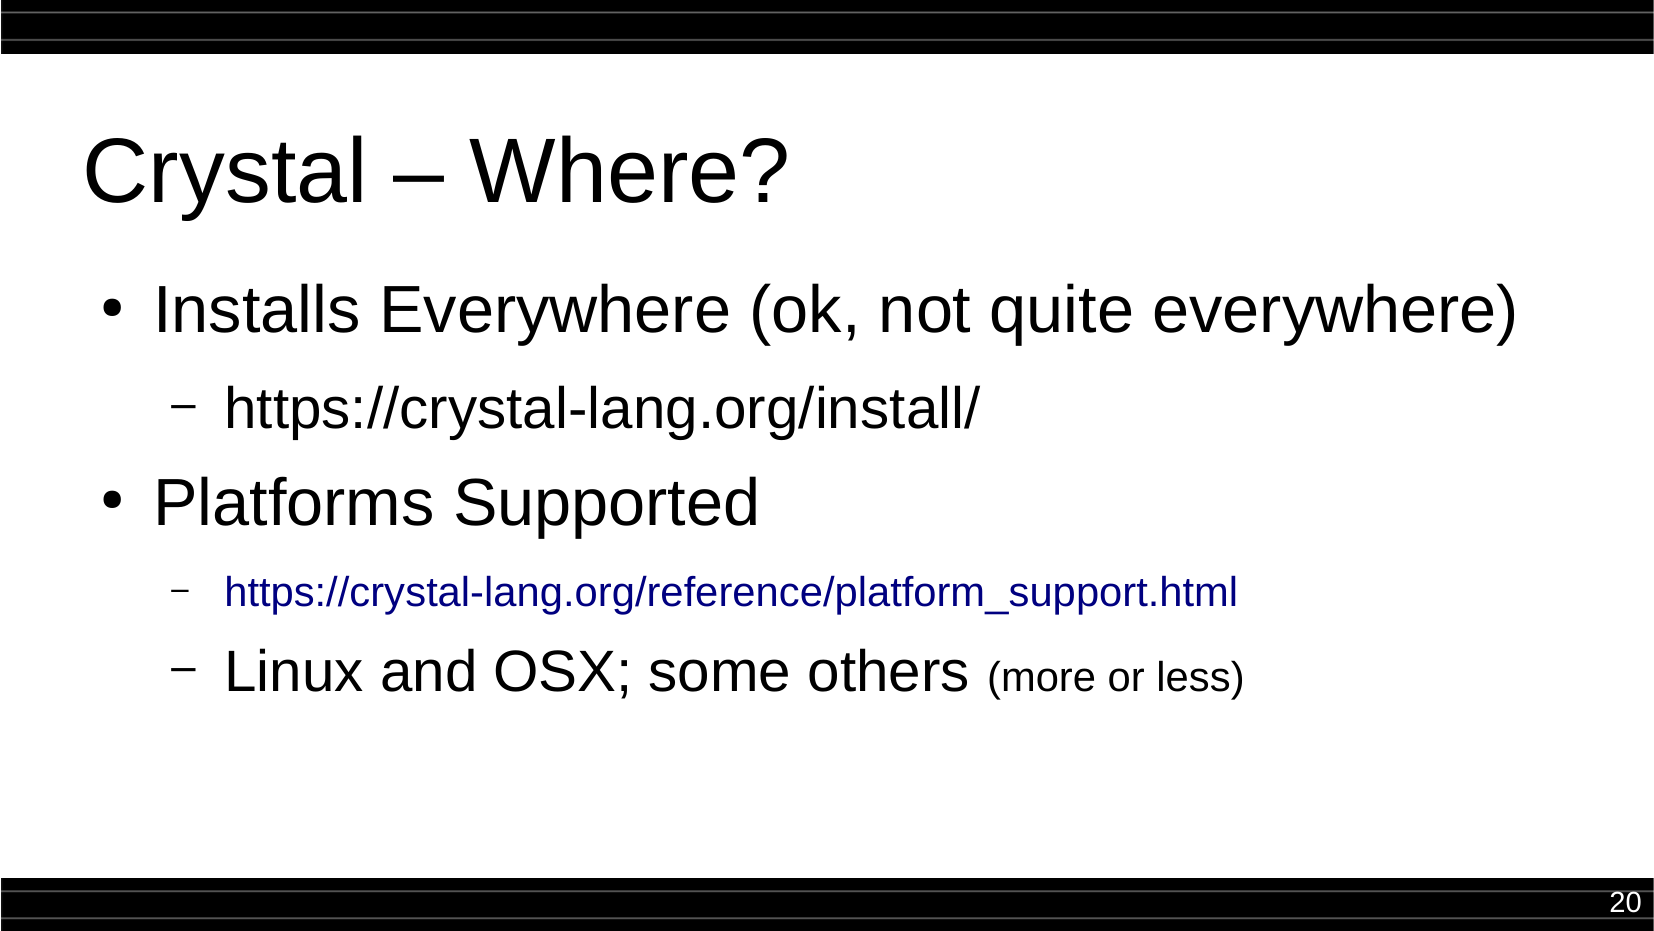

# Crystal – Where?
Installs Everywhere (ok, not quite everywhere)
https://crystal-lang.org/install/
Platforms Supported
https://crystal-lang.org/reference/platform_support.html
Linux and OSX; some others (more or less)